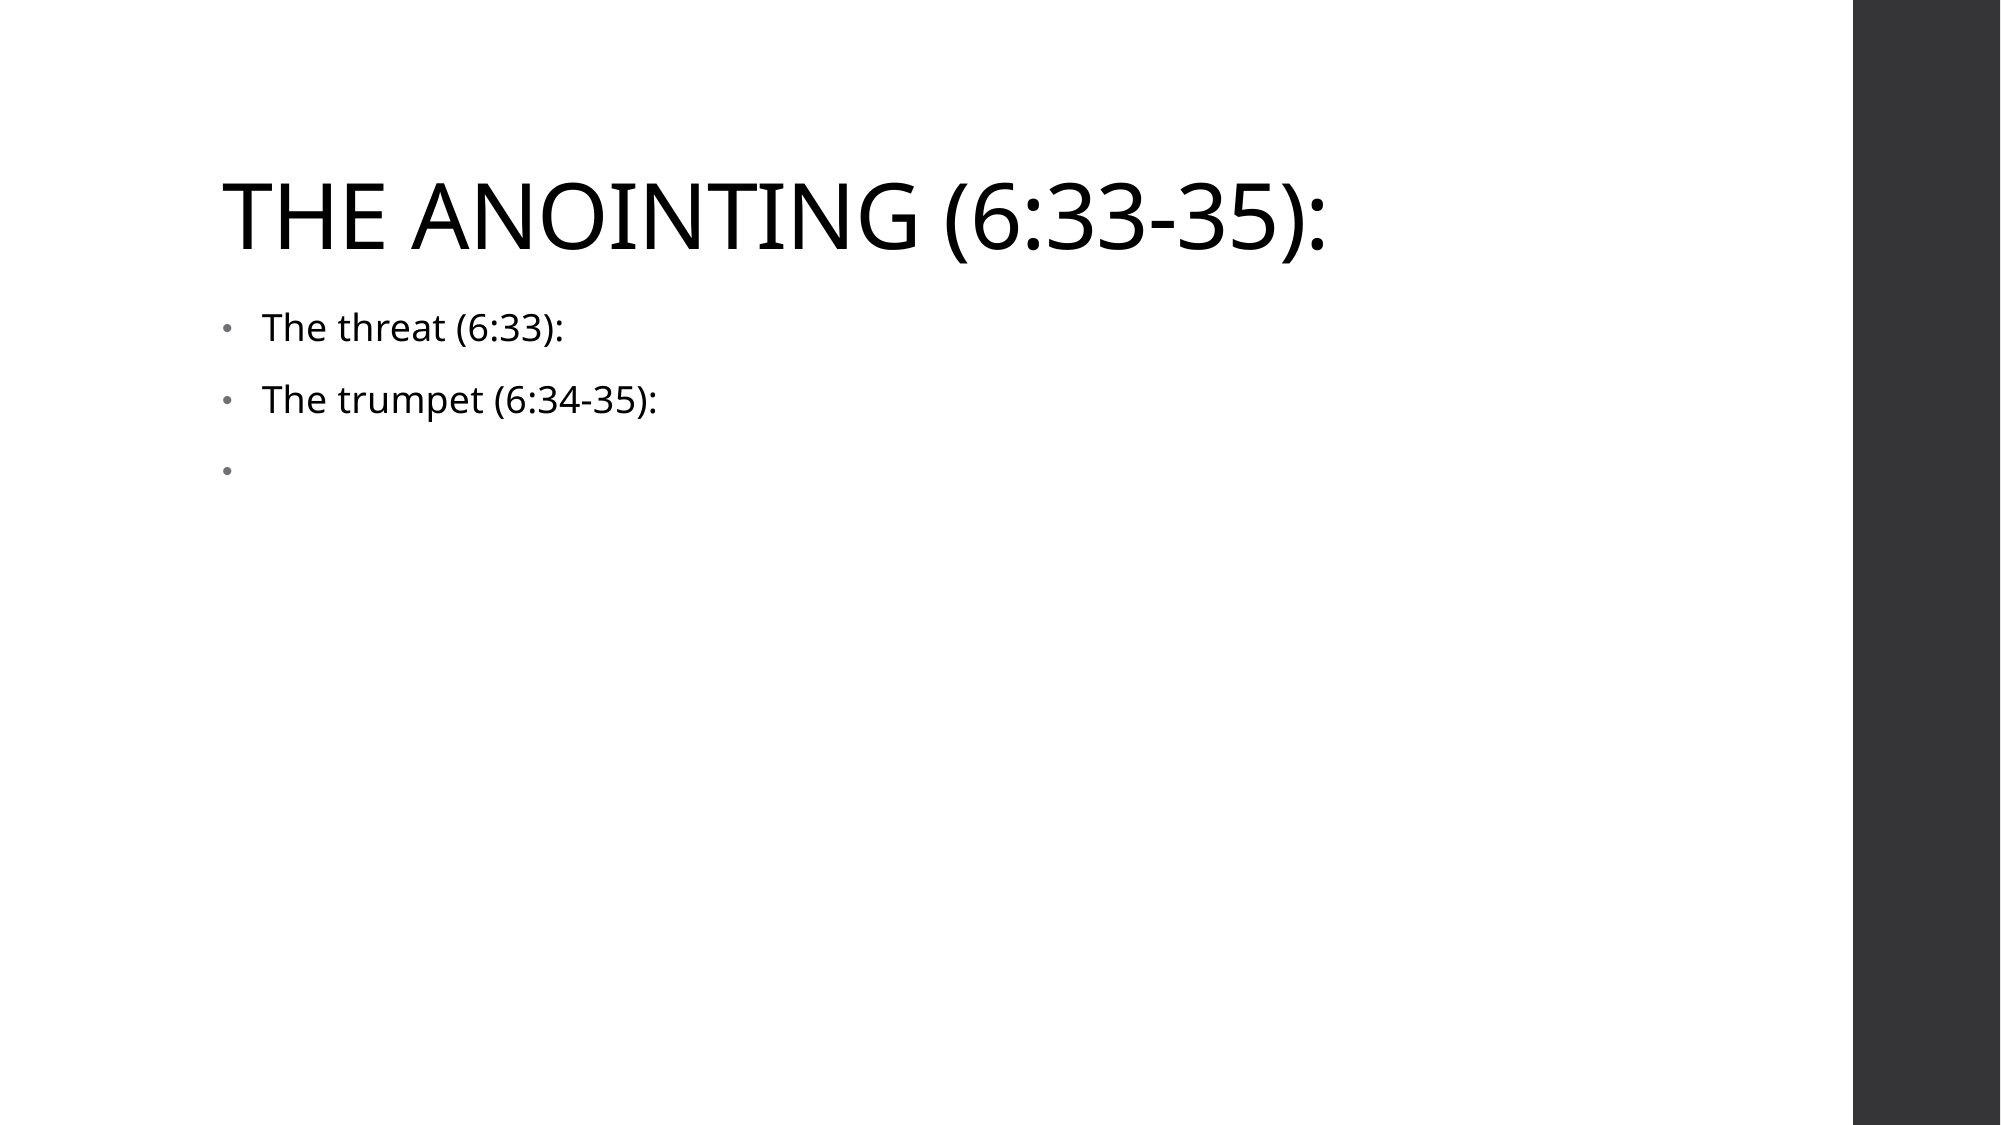

# THE ANOINTING (6:33-35):
 The threat (6:33):
 The trumpet (6:34-35):